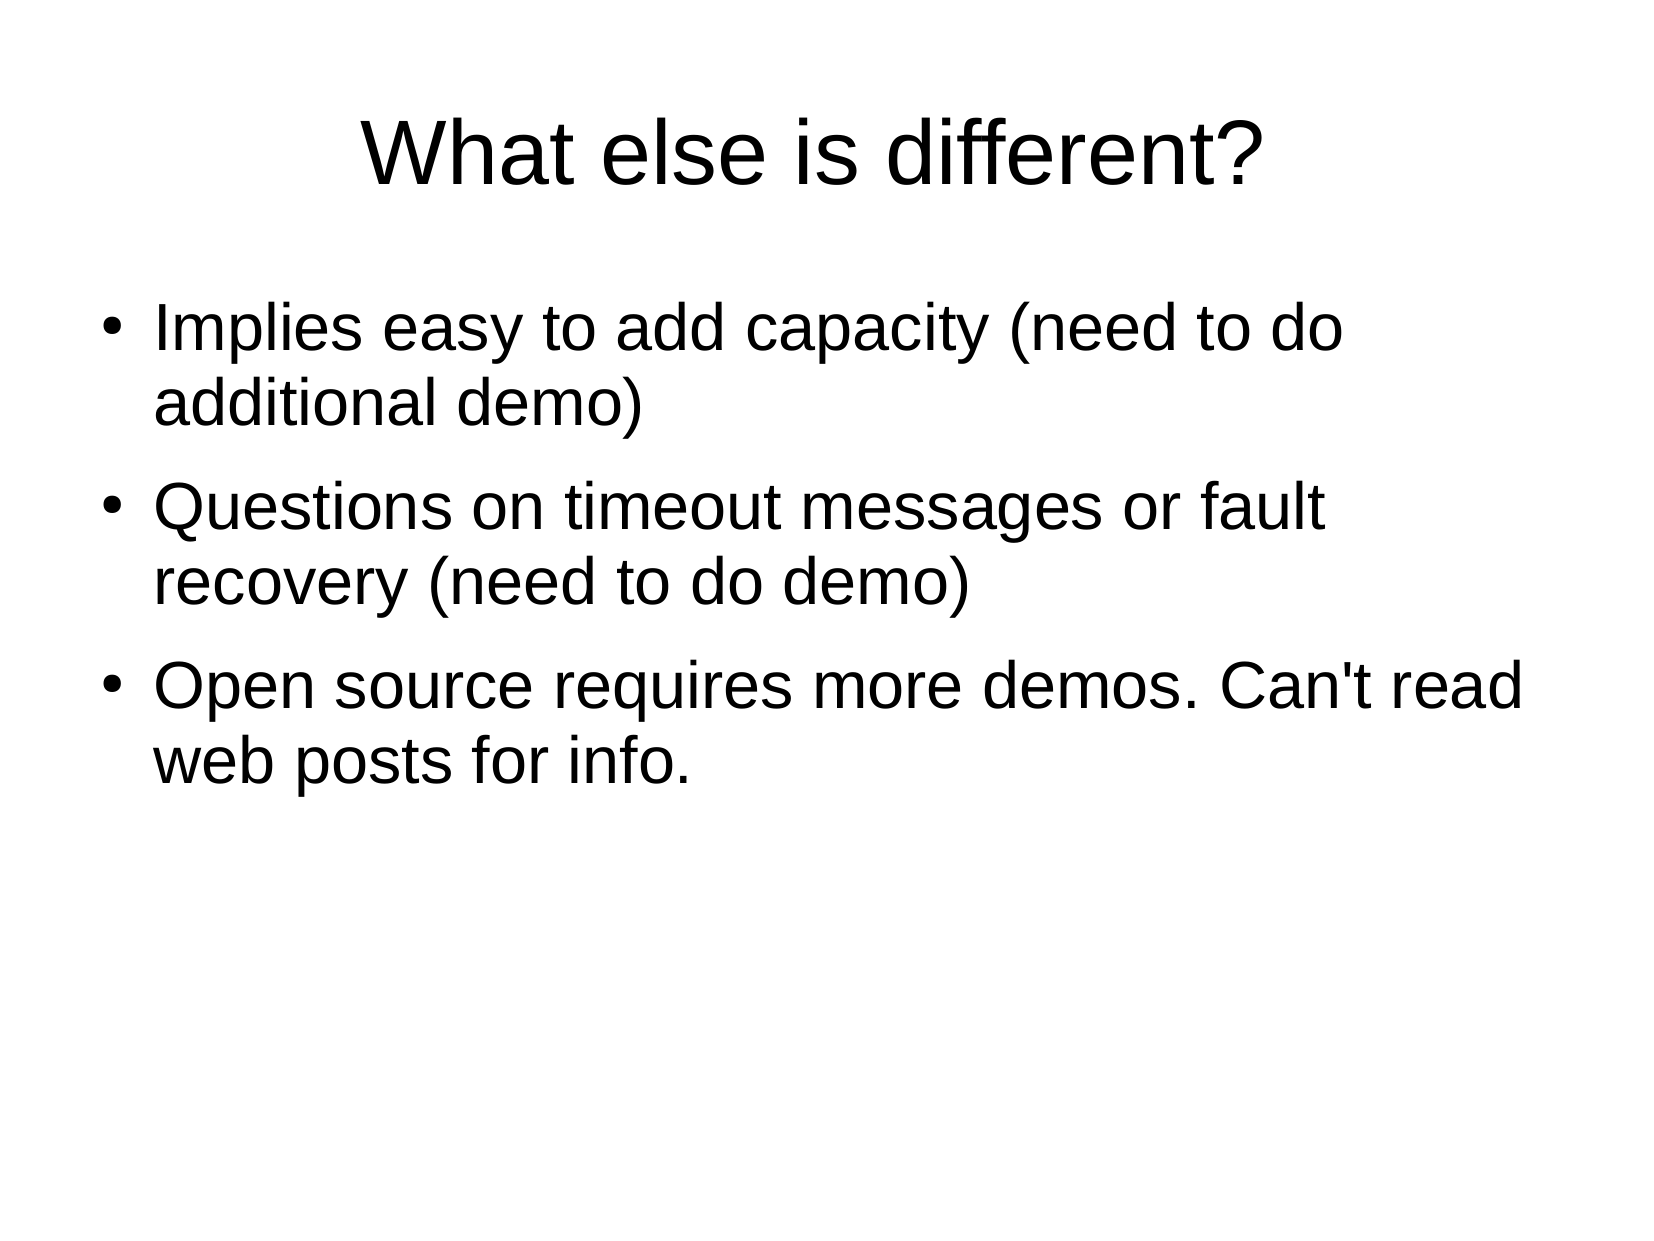

# What else is different?
Implies easy to add capacity (need to do additional demo)
Questions on timeout messages or fault recovery (need to do demo)
Open source requires more demos. Can't read web posts for info.